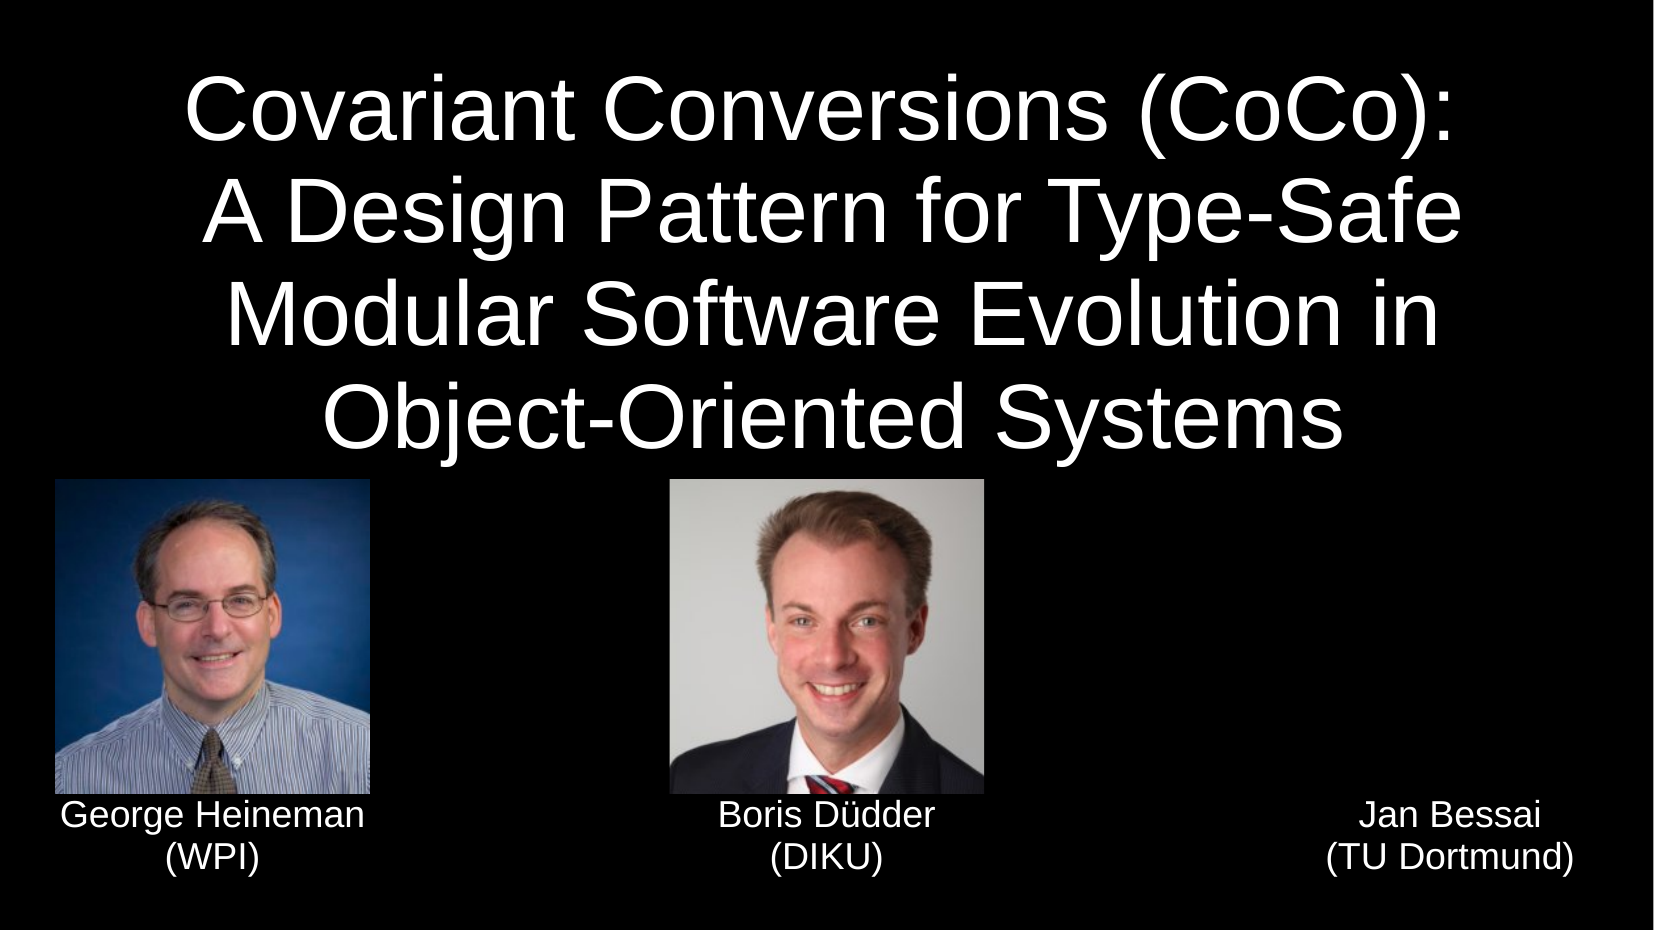

# Covariant Conversions (CoCo): A Design Pattern for Type-Safe Modular Software Evolution in Object-Oriented Systems
George Heineman
(WPI)
Boris Düdder
(DIKU)
Jan Bessai
(TU Dortmund)